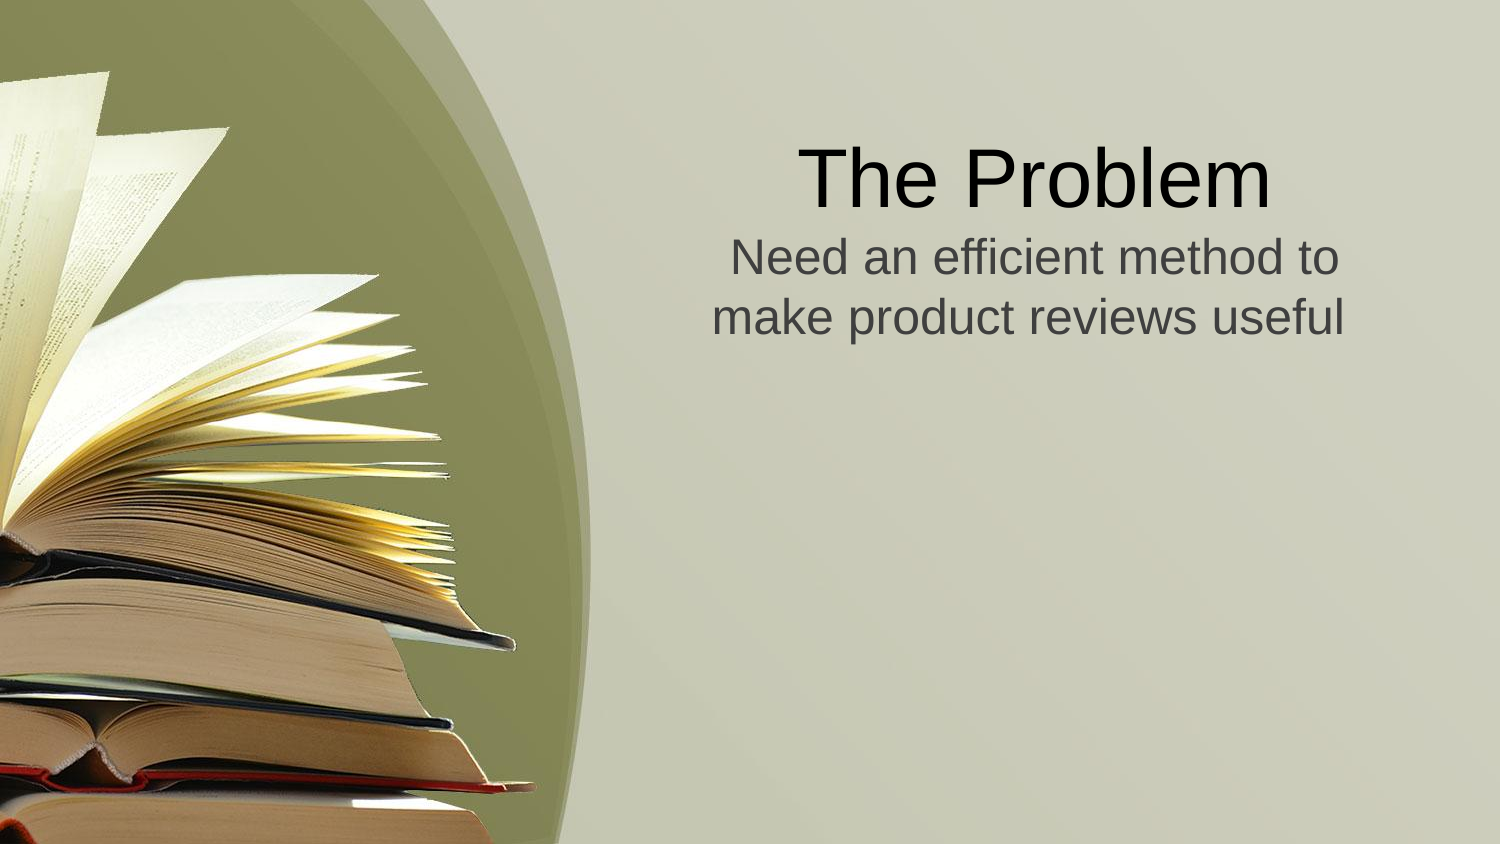

The Problem
Need an efficient method to make product reviews useful